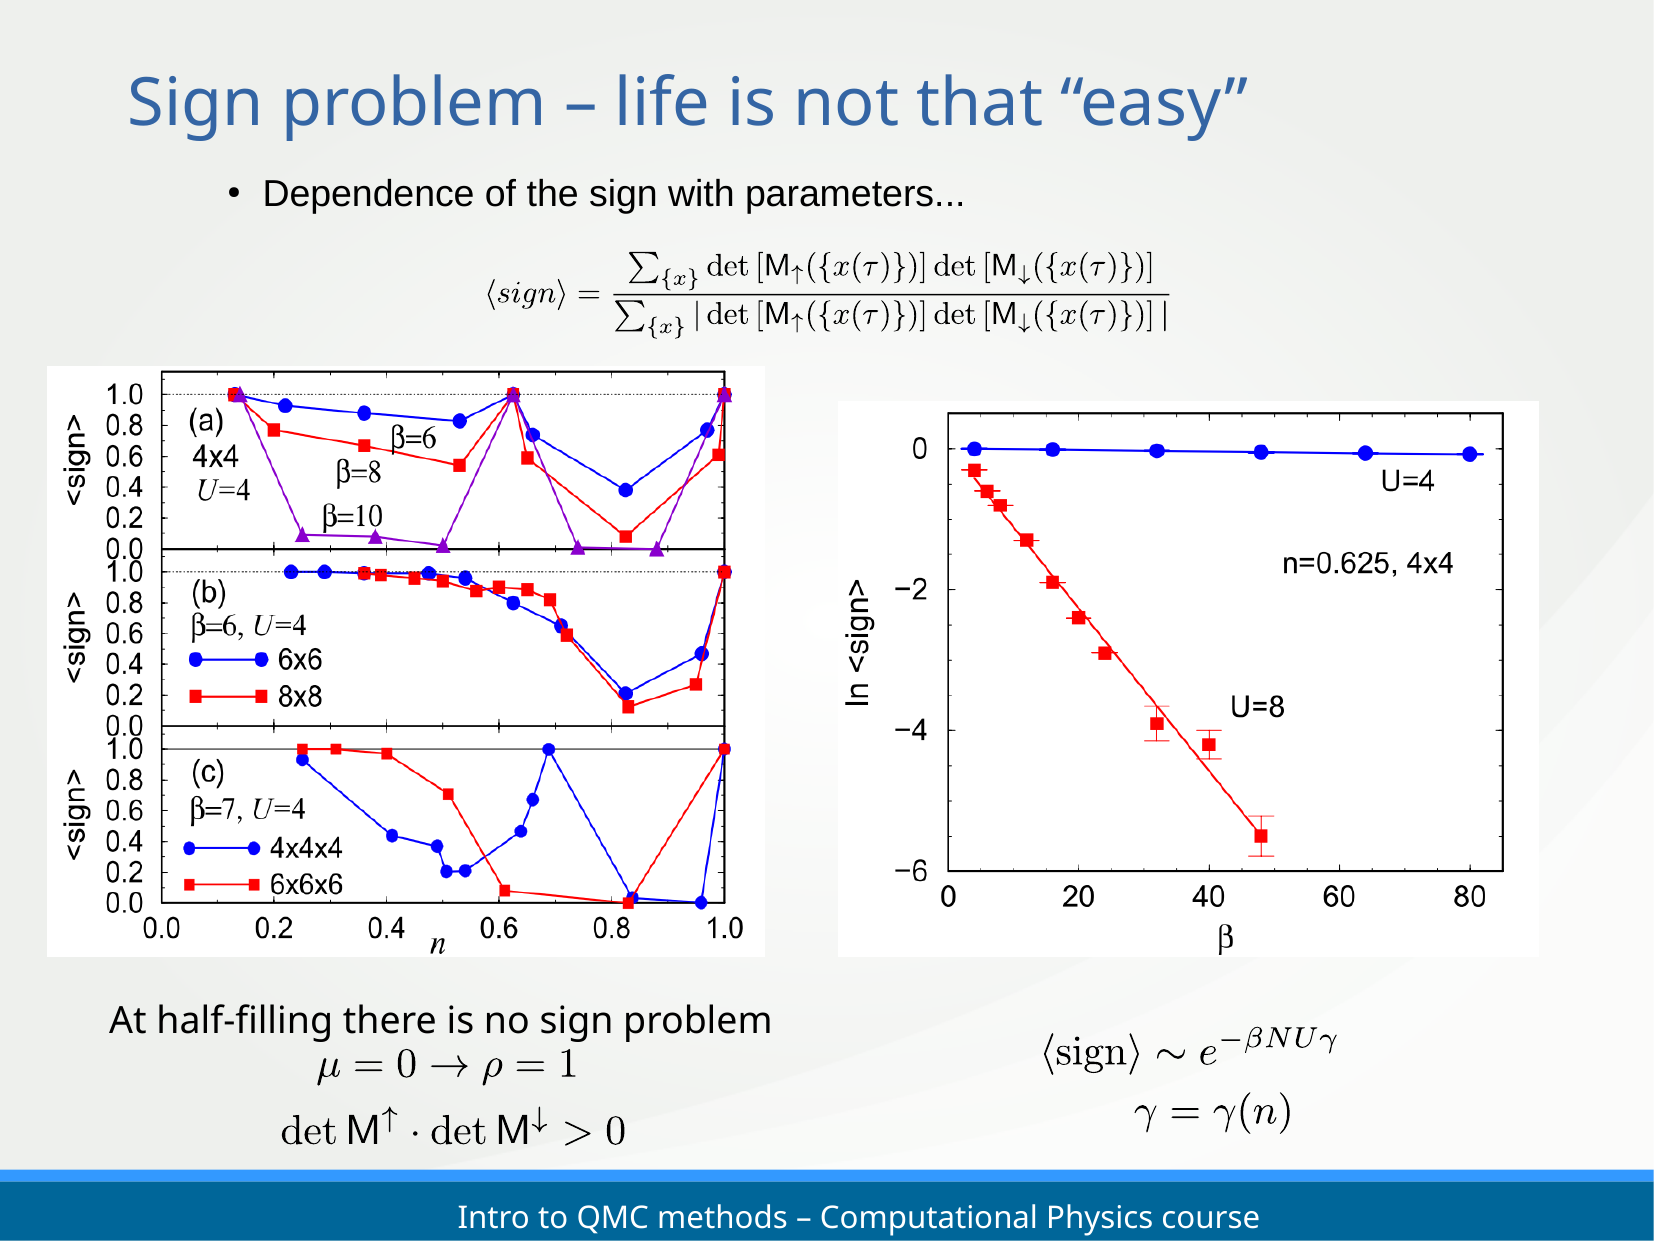

Sign problem – life is not that “easy”
Dependence of the sign with parameters...
At half-filling there is no sign problem